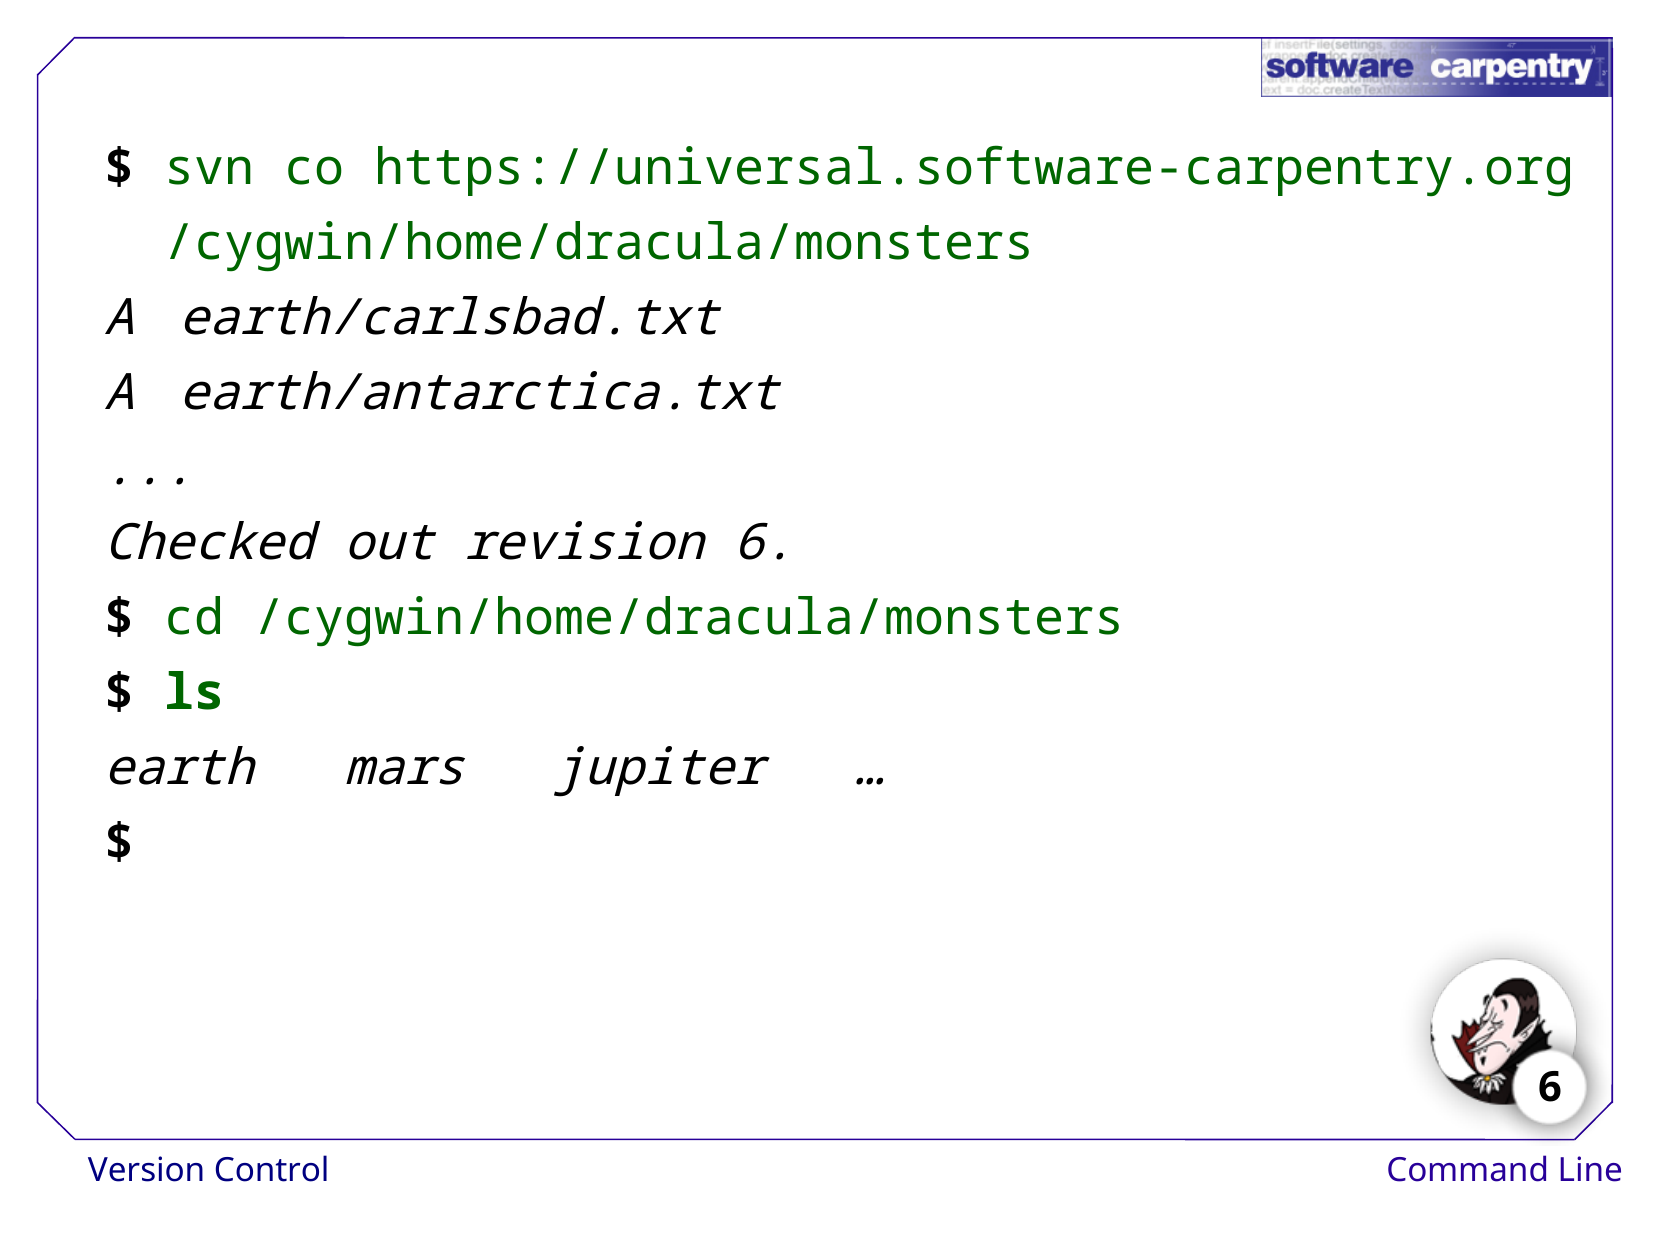

$ svn co https://universal.software-carpentry.org
 /cygwin/home/dracula/monsters
A	earth/carlsbad.txt
A	earth/antarctica.txt
...
Checked out revision 6.
$ cd /cygwin/home/dracula/monsters
$ ls
earth mars jupiter …
$
6